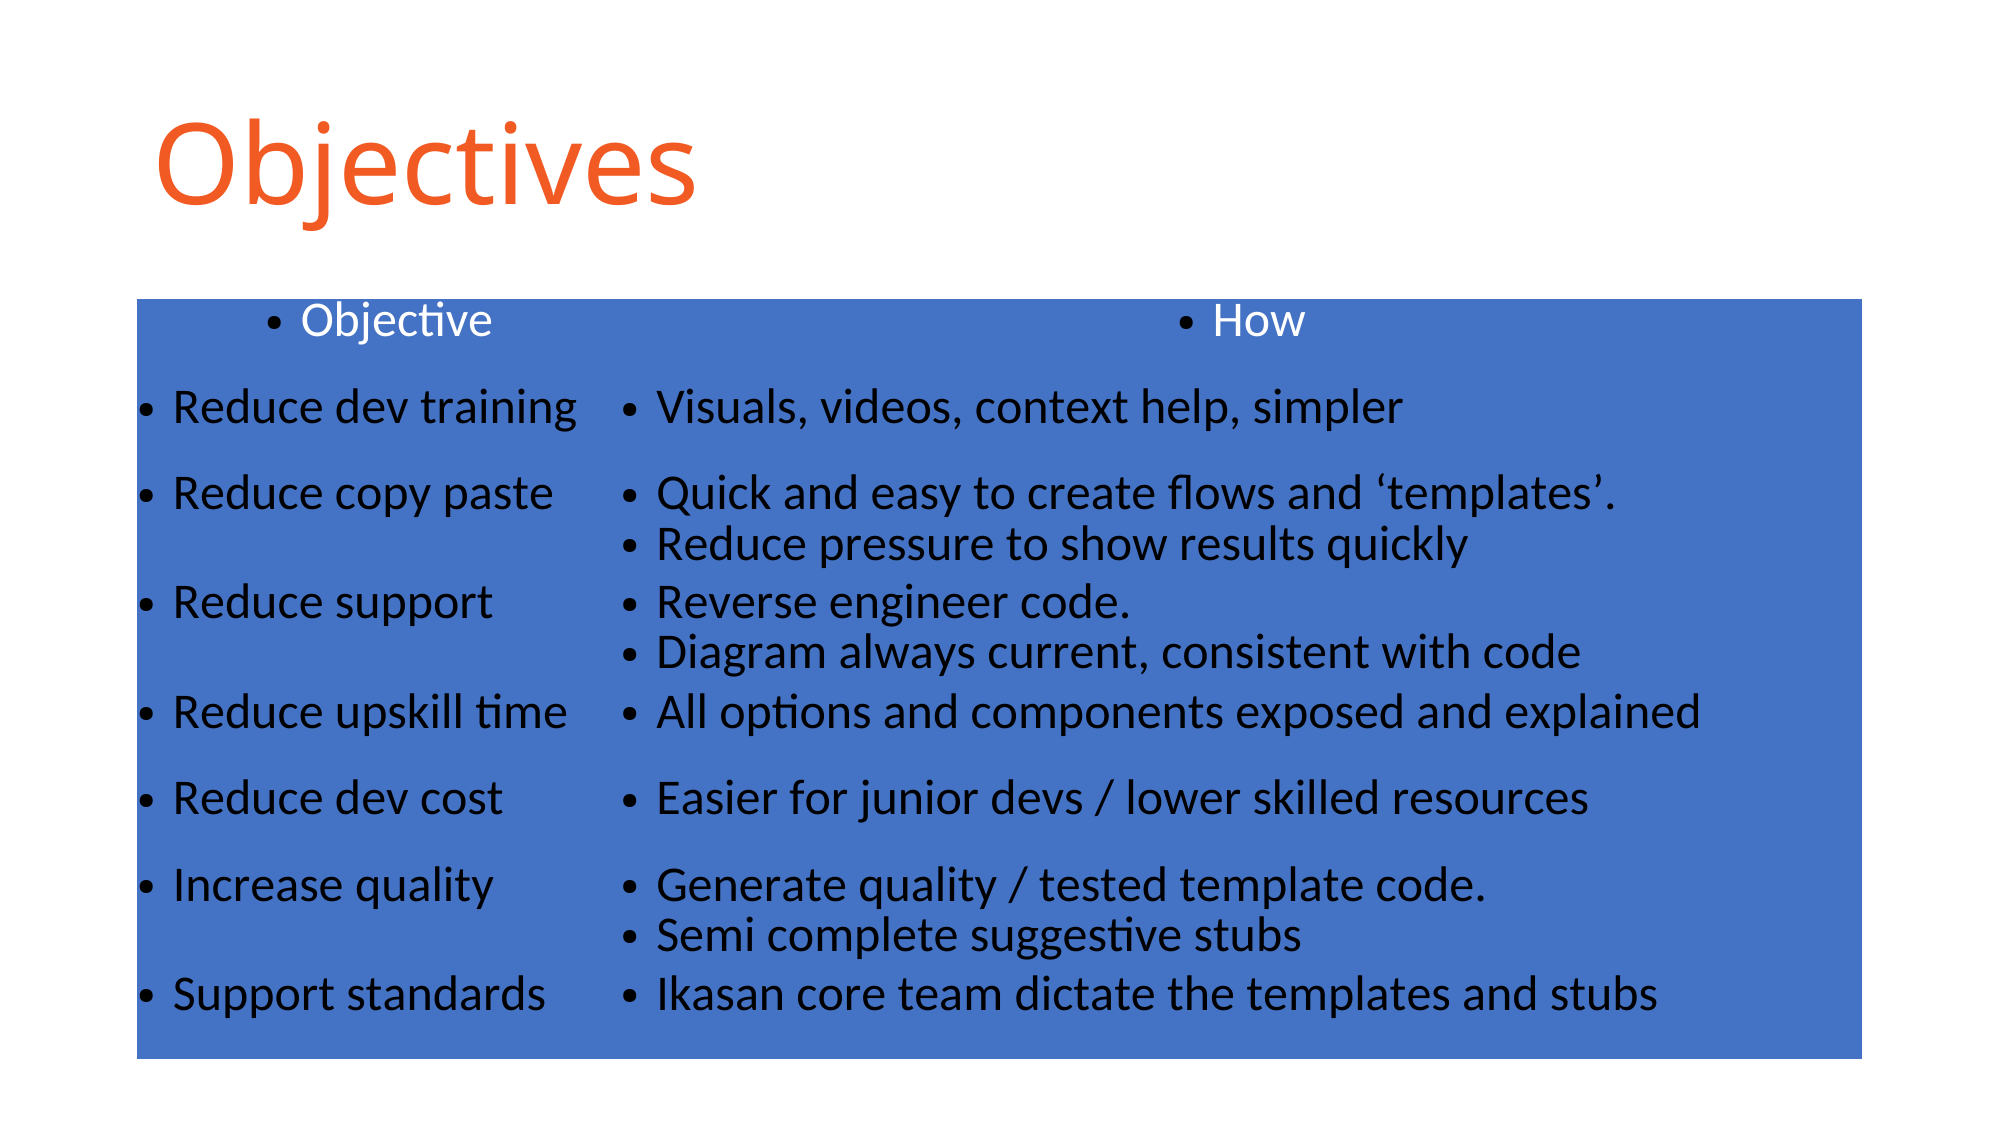

# Objectives
| Objective | How |
| --- | --- |
| Reduce dev training | Visuals, videos, context help, simpler |
| Reduce copy paste | Quick and easy to create flows and ‘templates’. Reduce pressure to show results quickly |
| Reduce support | Reverse engineer code. Diagram always current, consistent with code |
| Reduce upskill time | All options and components exposed and explained |
| Reduce dev cost | Easier for junior devs / lower skilled resources |
| Increase quality | Generate quality / tested template code. Semi complete suggestive stubs |
| Support standards | Ikasan core team dictate the templates and stubs |